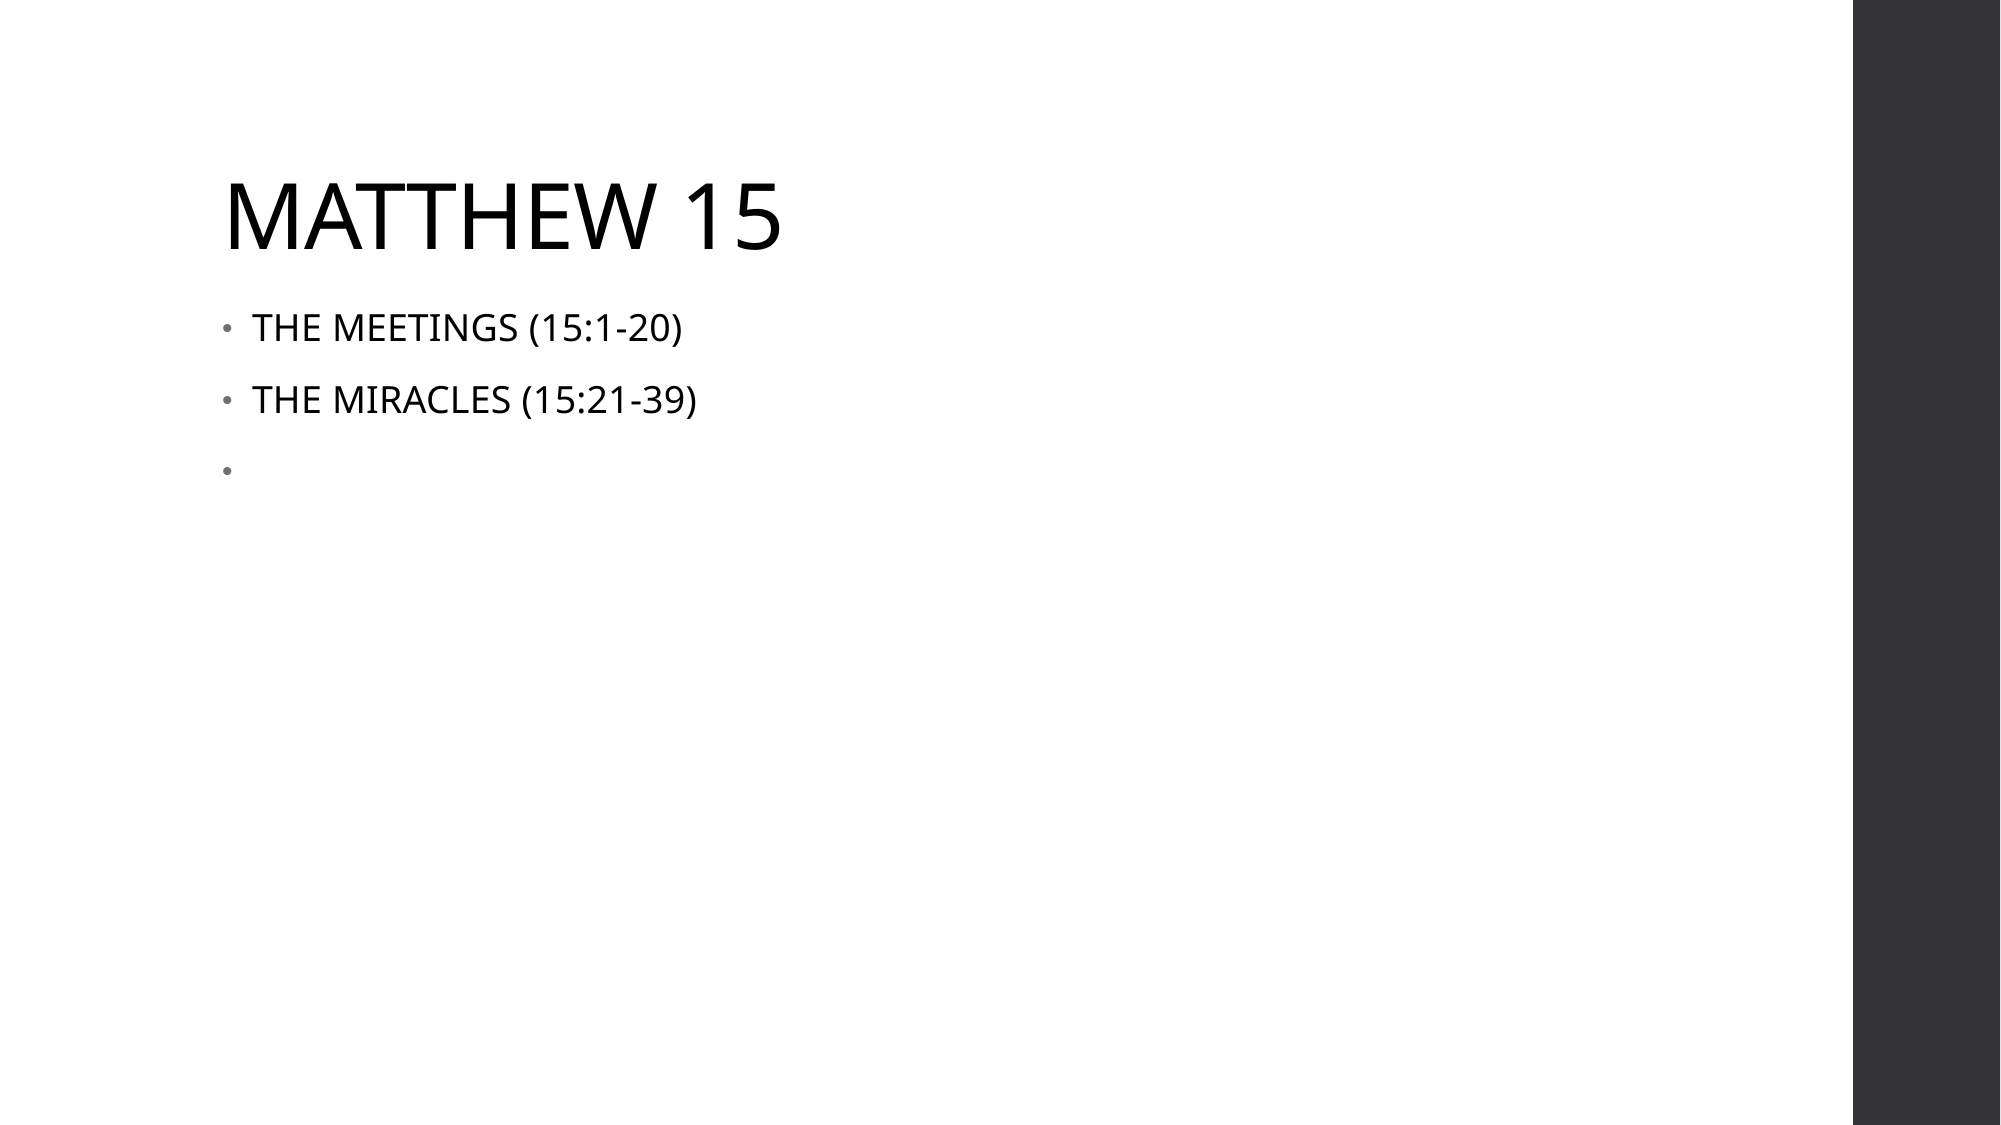

# MATTHEW 15
THE MEETINGS (15:1-20)
THE MIRACLES (15:21-39)